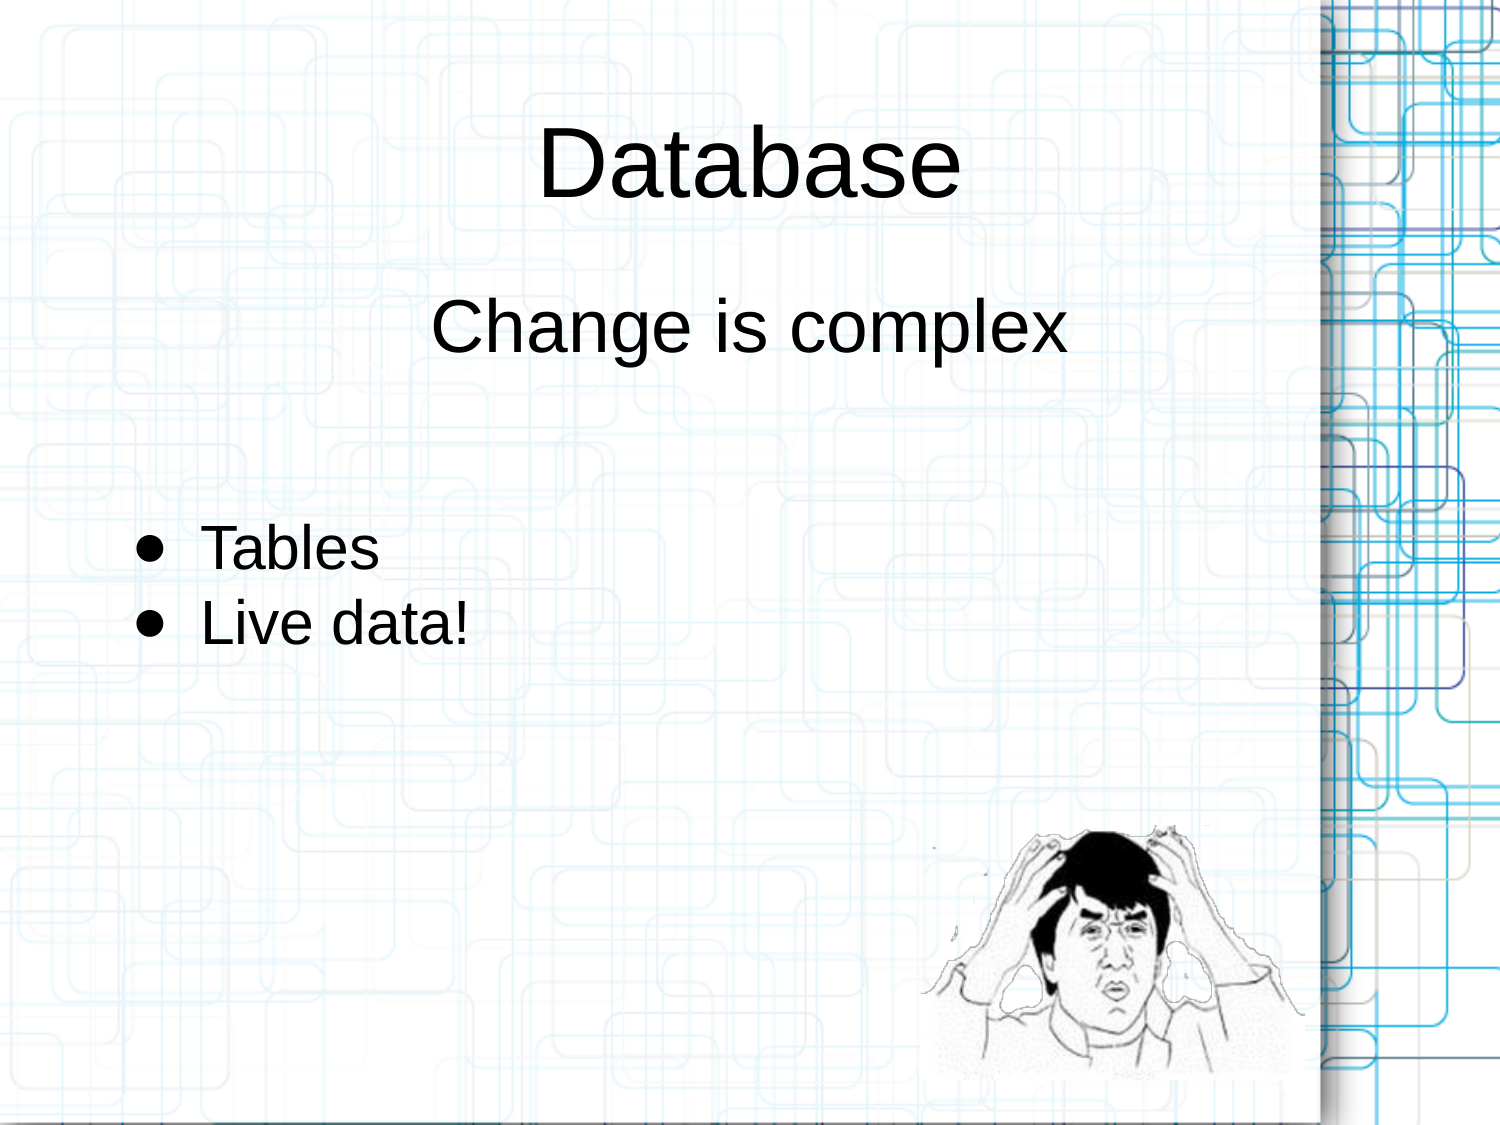

# Database
Change is complex
Tables
Live data!